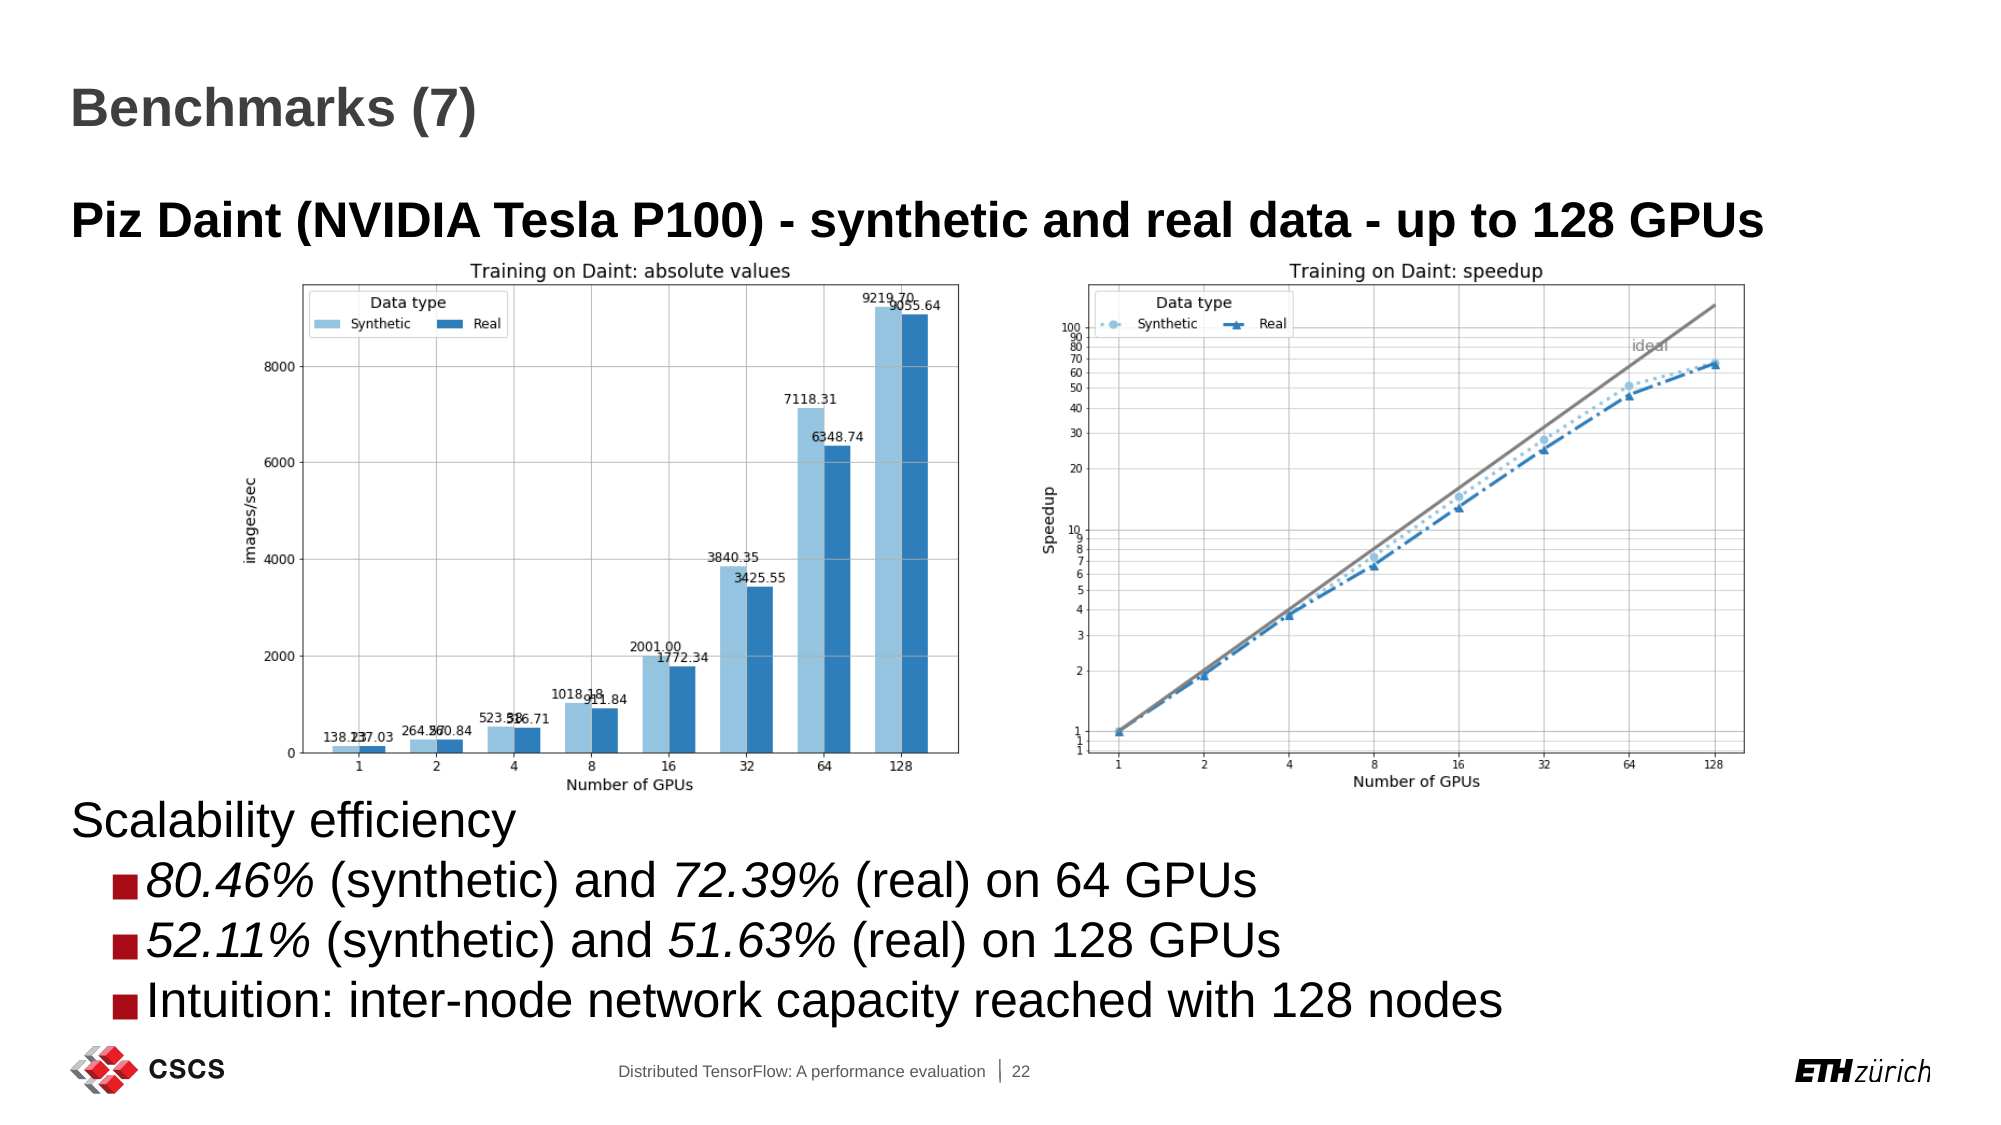

# Benchmarks (7)
Piz Daint (NVIDIA Tesla P100) - synthetic and real data - up to 128 GPUs
Scalability efficiency
80.46% (synthetic) and 72.39% (real) on 64 GPUs
52.11% (synthetic) and 51.63% (real) on 128 GPUs
Intuition: inter-node network capacity reached with 128 nodes
Distributed TensorFlow: A performance evaluation